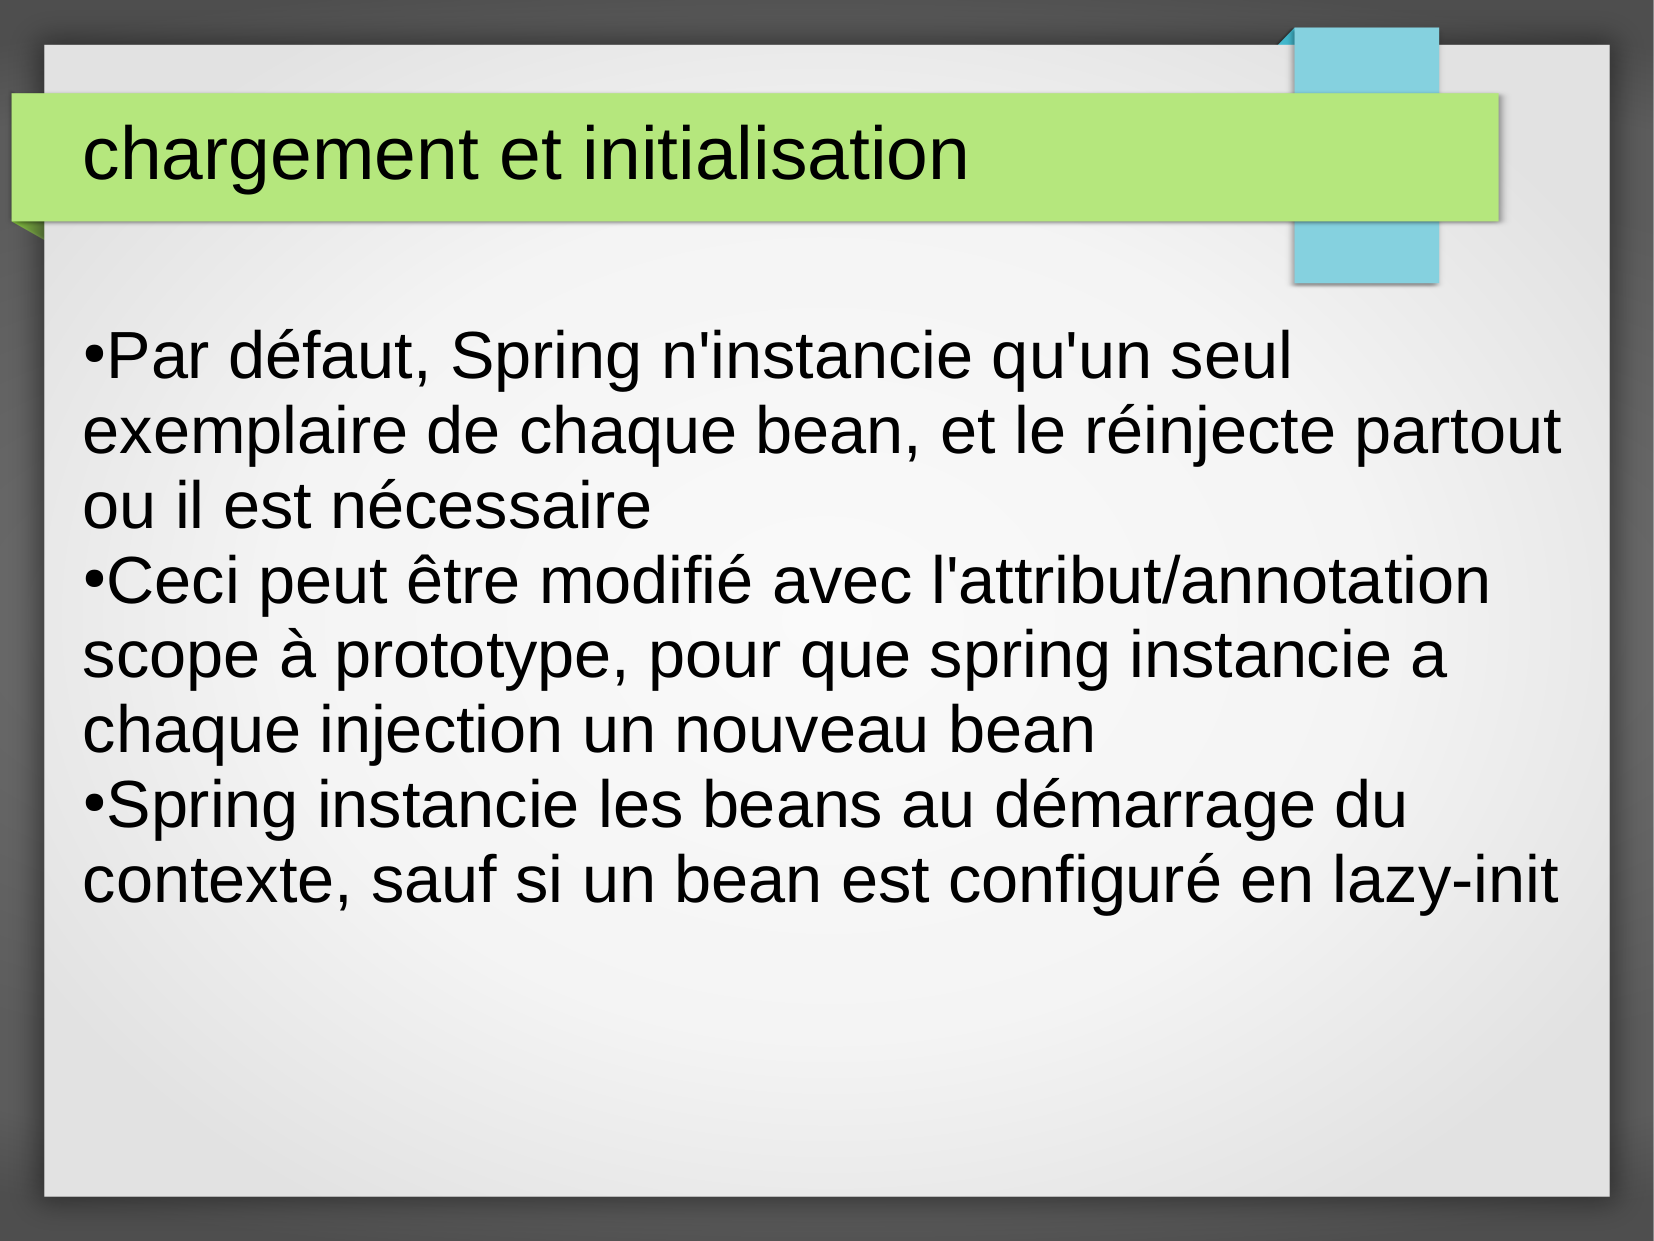

# chargement et initialisation
Par défaut, Spring n'instancie qu'un seul exemplaire de chaque bean, et le réinjecte partout ou il est nécessaire
Ceci peut être modifié avec l'attribut/annotation scope à prototype, pour que spring instancie a chaque injection un nouveau bean
Spring instancie les beans au démarrage du contexte, sauf si un bean est configuré en lazy-init